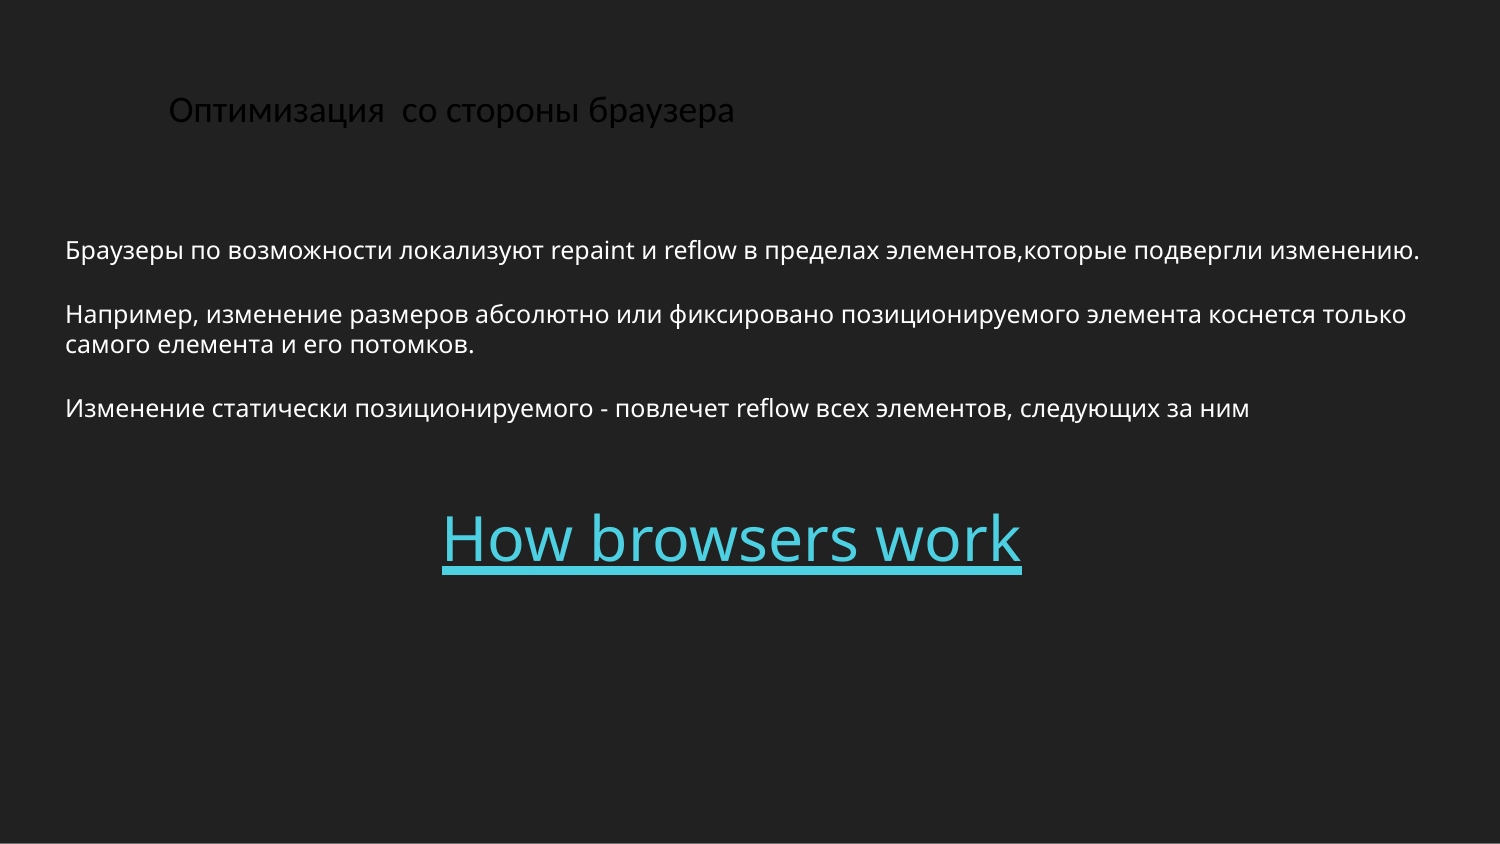

# Оптимизация со стороны браузера
Браузеры по возможности локализуют repaint и reflow в пределах элементов,которые подвергли изменению.
Например, изменение размеров абсолютно или фиксировано позиционируемого элемента коснется только самого елемента и его потомков.
Изменение статически позиционируемого - повлечет reflow всех элементов, следующих за ним
How browsers work